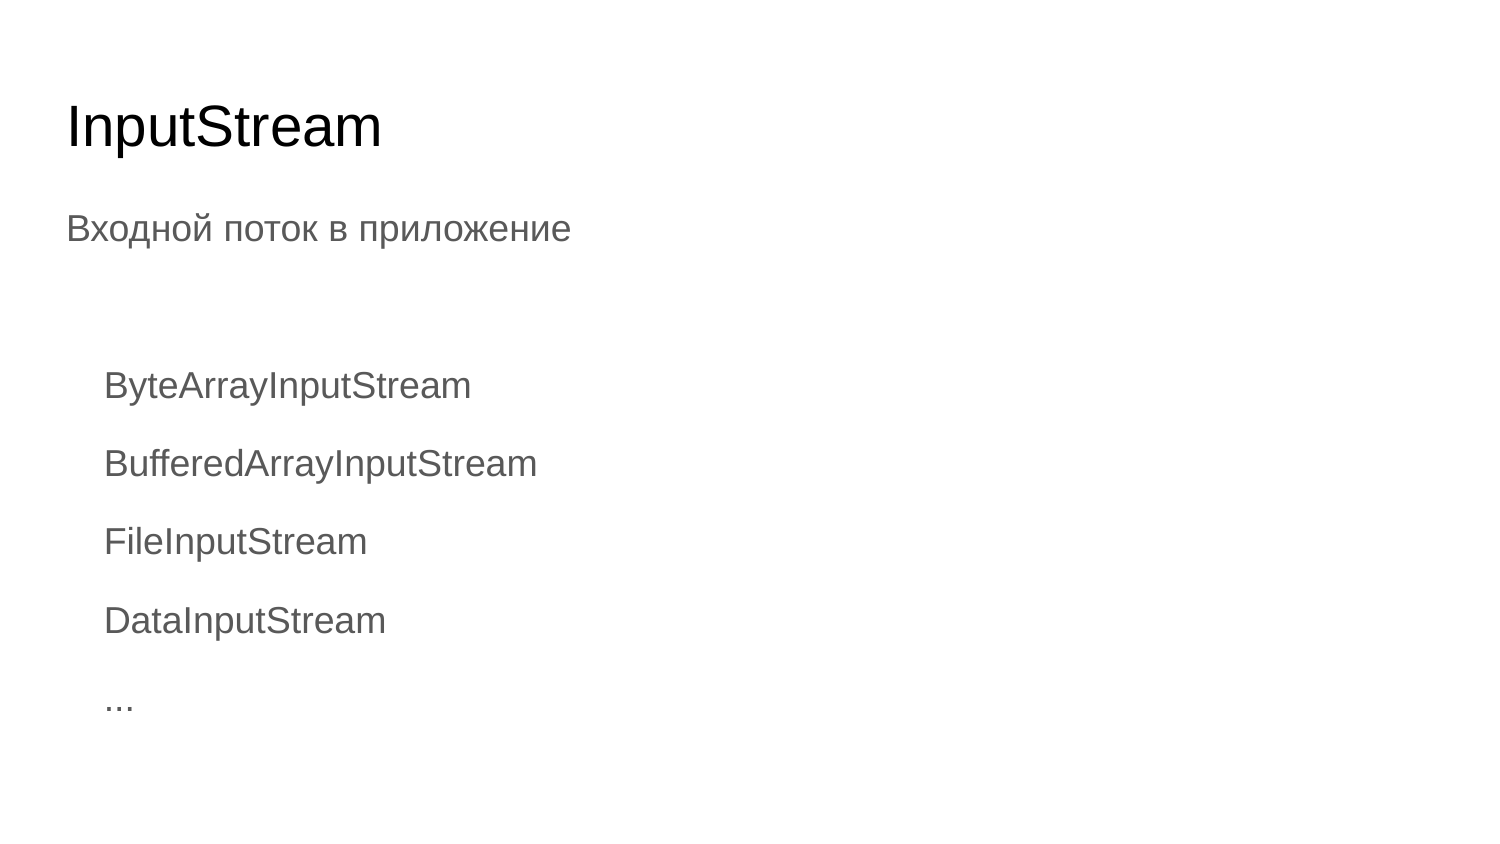

# InputStream
Входной поток в приложение
ByteArrayInputStream
BufferedArrayInputStream
FileInputStream
DataInputStream
...